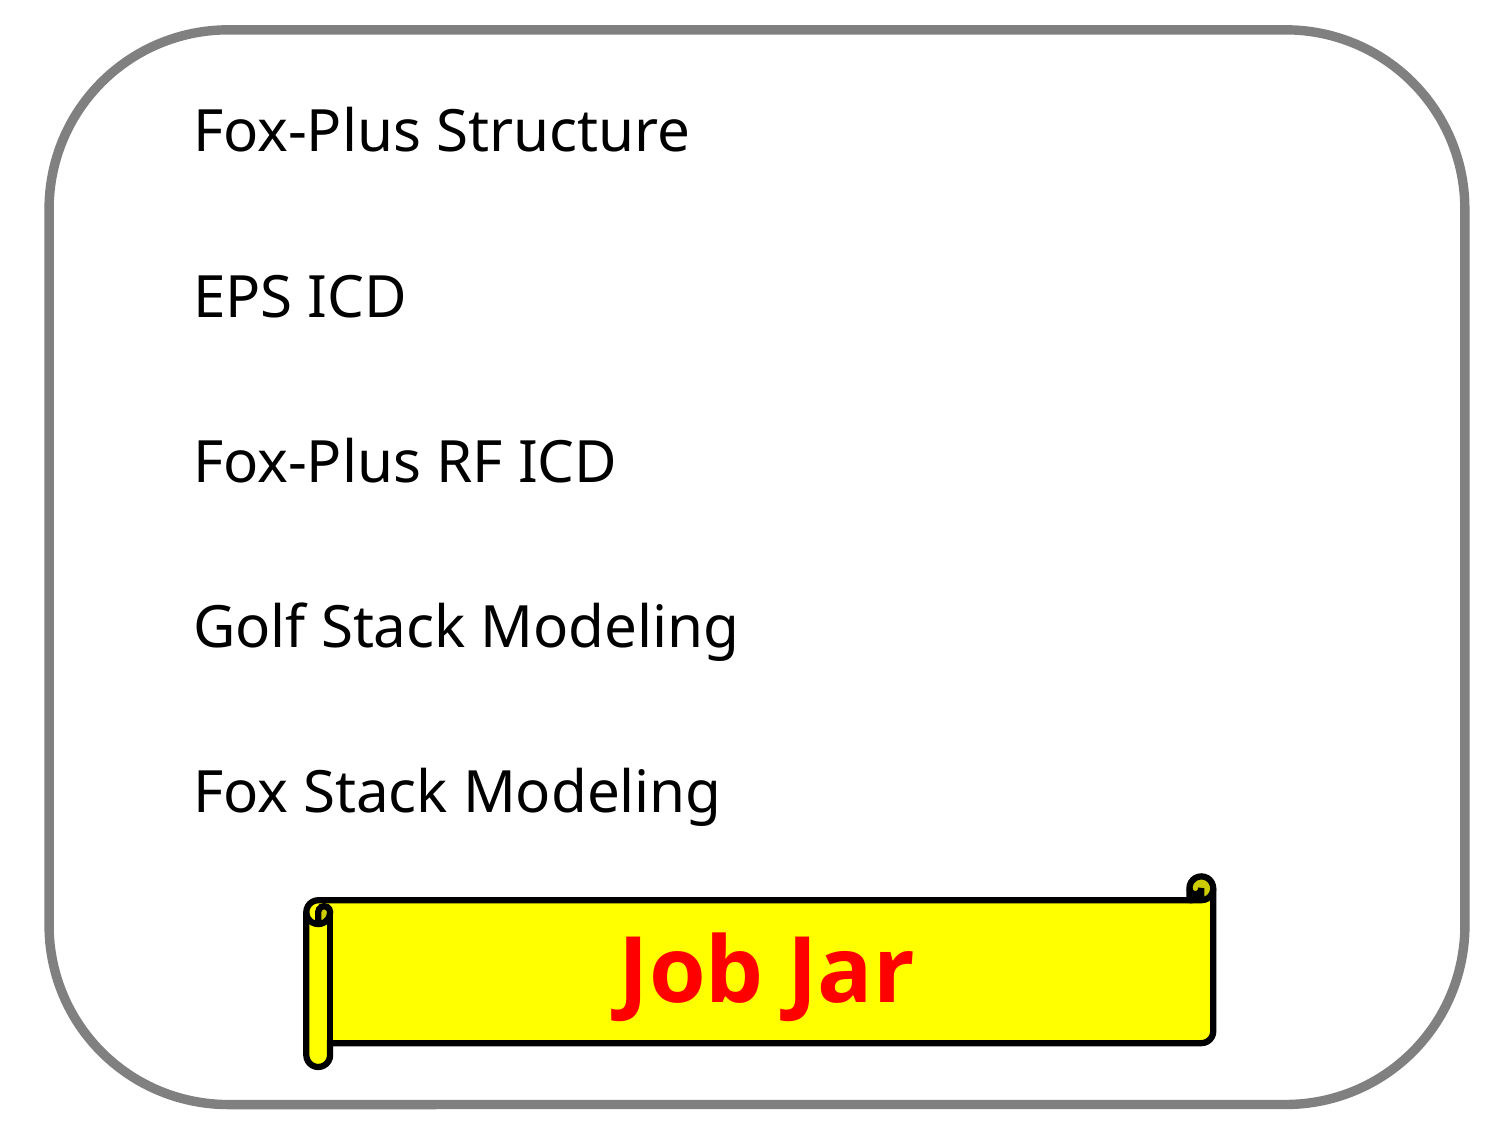

Fox-Plus Structure
EPS ICD
Fox-Plus RF ICD
Golf Stack Modeling
Fox Stack Modeling
Job Jar